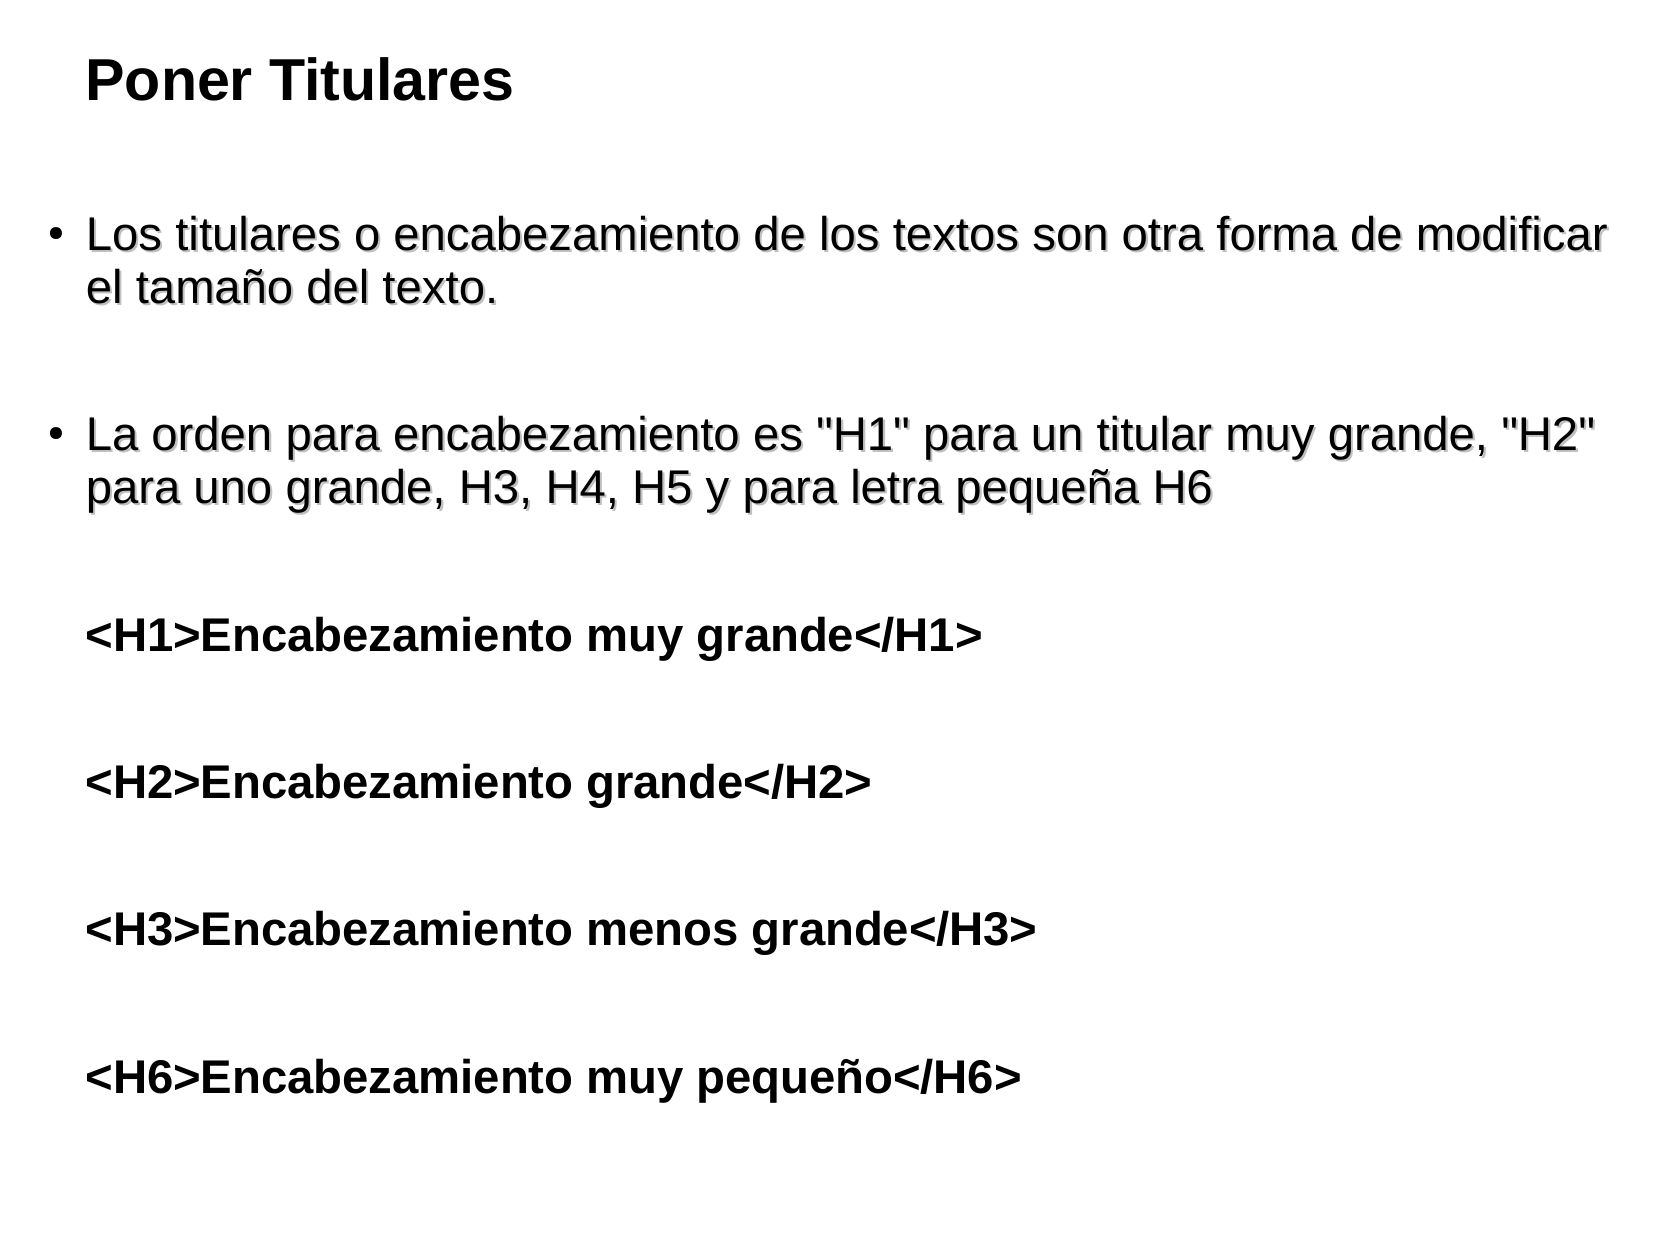

# Poner Titulares
Los titulares o encabezamiento de los textos son otra forma de modificar el tamaño del texto.
La orden para encabezamiento es "H1" para un titular muy grande, "H2" para uno grande, H3, H4, H5 y para letra pequeña H6
<H1>Encabezamiento muy grande</H1>
<H2>Encabezamiento grande</H2>
<H3>Encabezamiento menos grande</H3>
<H6>Encabezamiento muy pequeño</H6>